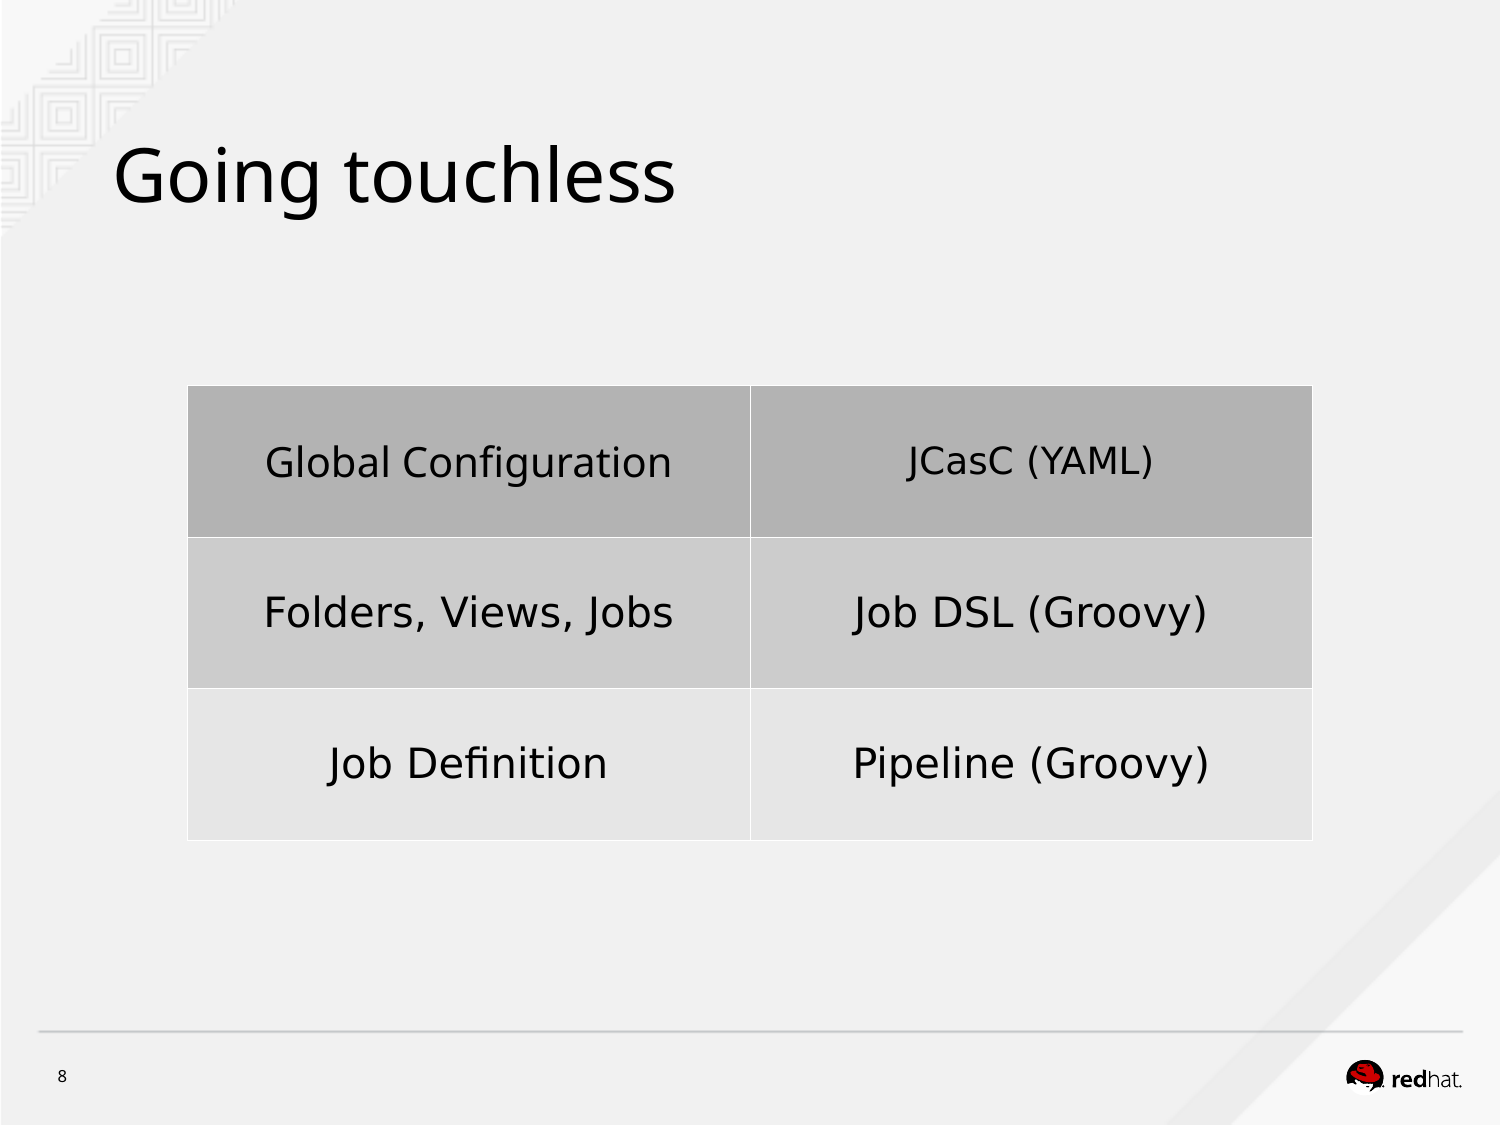

# Going touchless
| Global Configuration | JCasC (YAML) |
| --- | --- |
| Folders, Views, Jobs | Job DSL (Groovy) |
| Job Definition | Pipeline (Groovy) |
8